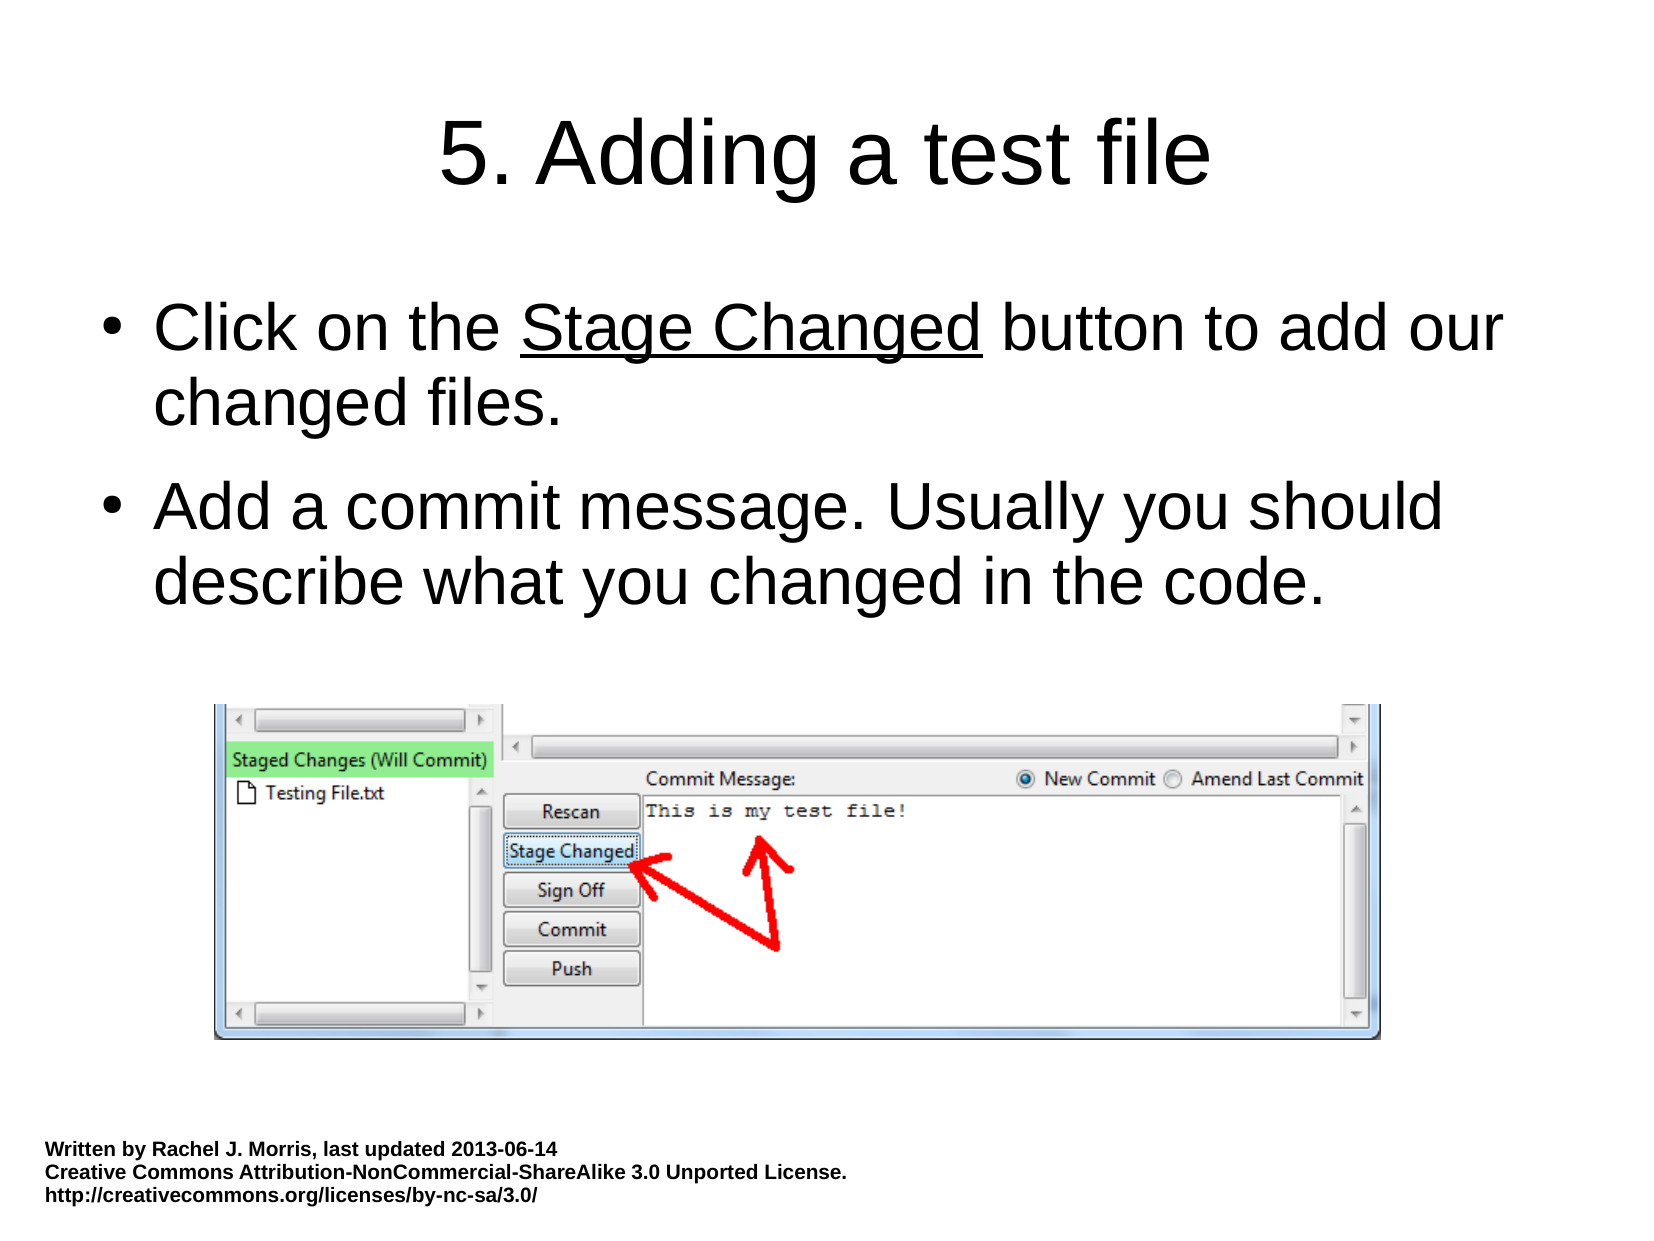

# 5. Adding a test file
Click on the Stage Changed button to add our changed files.
Add a commit message. Usually you should describe what you changed in the code.